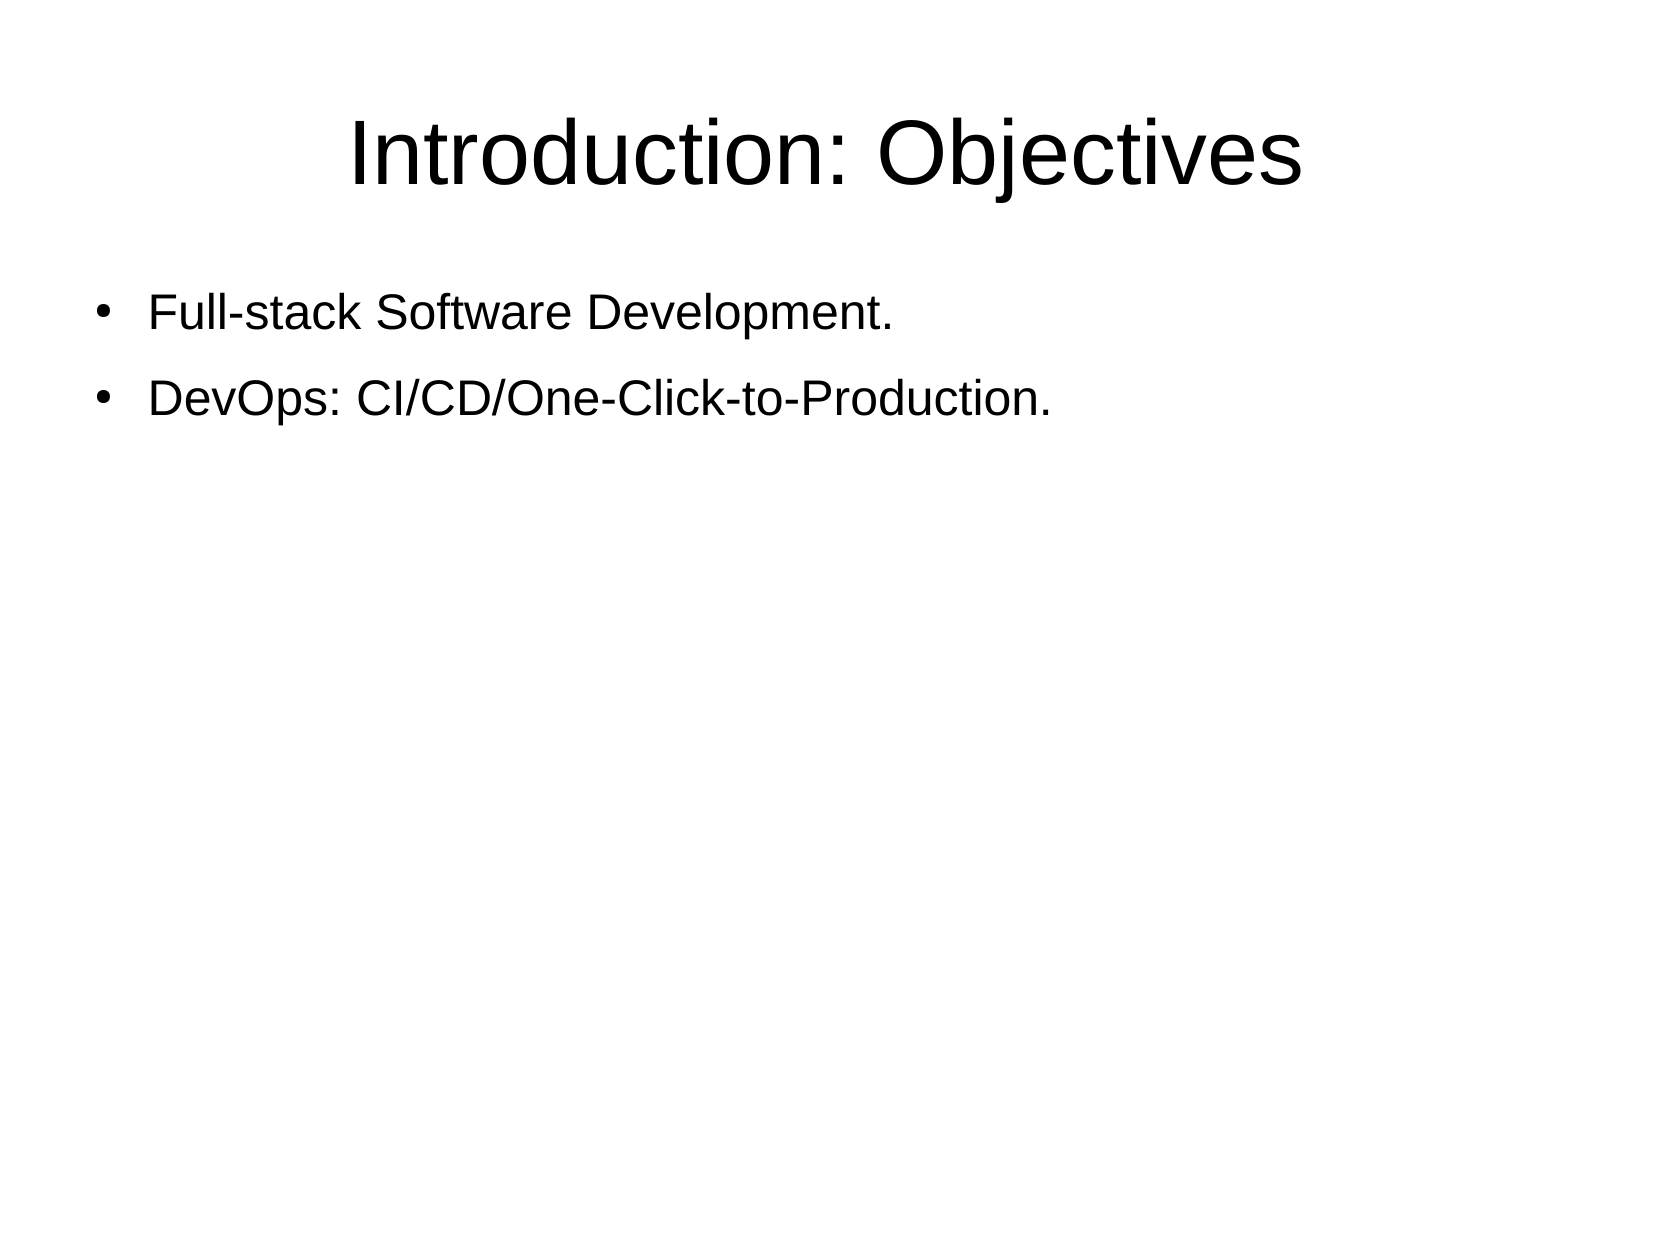

# Introduction: Objectives
Full-stack Software Development.
DevOps: CI/CD/One-Click-to-Production.